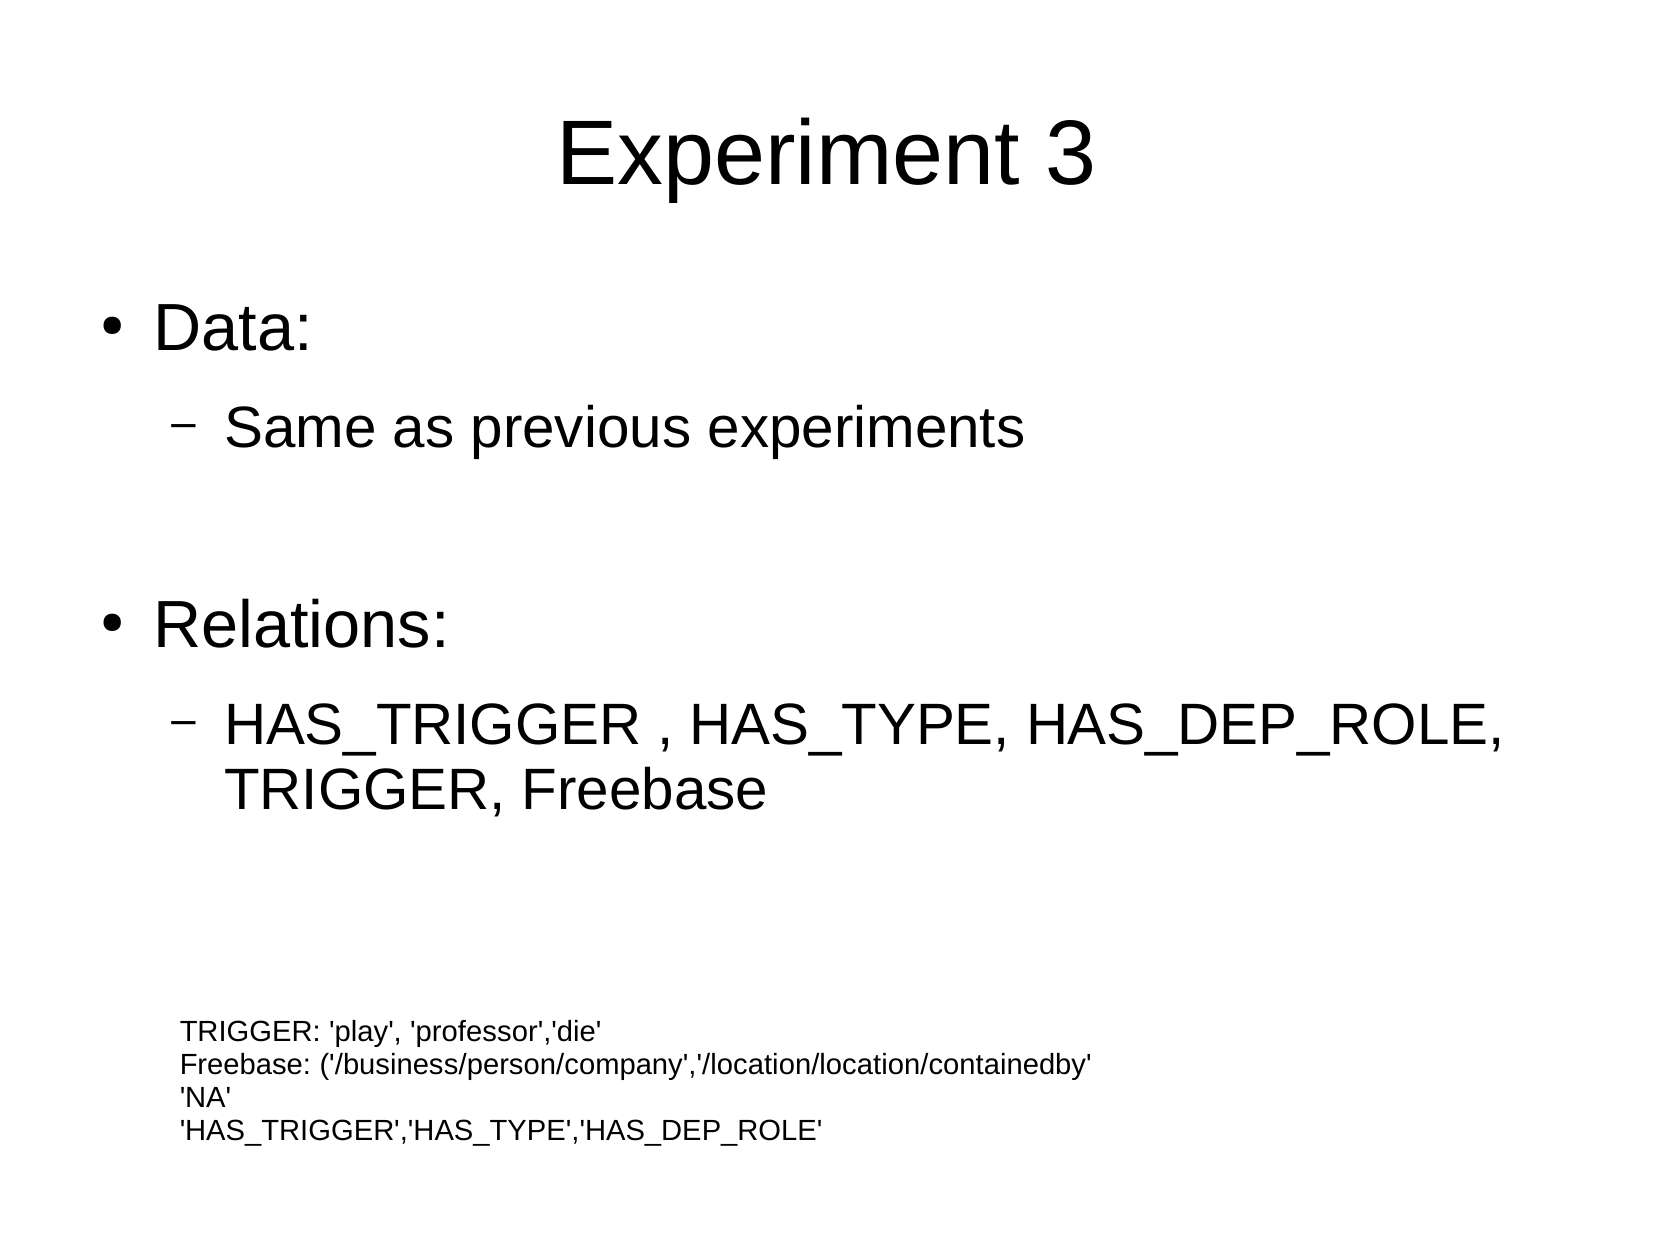

# Experiment 3
Data:
Same as previous experiments
Relations:
HAS_TRIGGER , HAS_TYPE, HAS_DEP_ROLE, TRIGGER, Freebase
TRIGGER: 'play', 'professor','die'
Freebase: ('/business/person/company','/location/location/containedby'
'NA'
'HAS_TRIGGER','HAS_TYPE','HAS_DEP_ROLE'